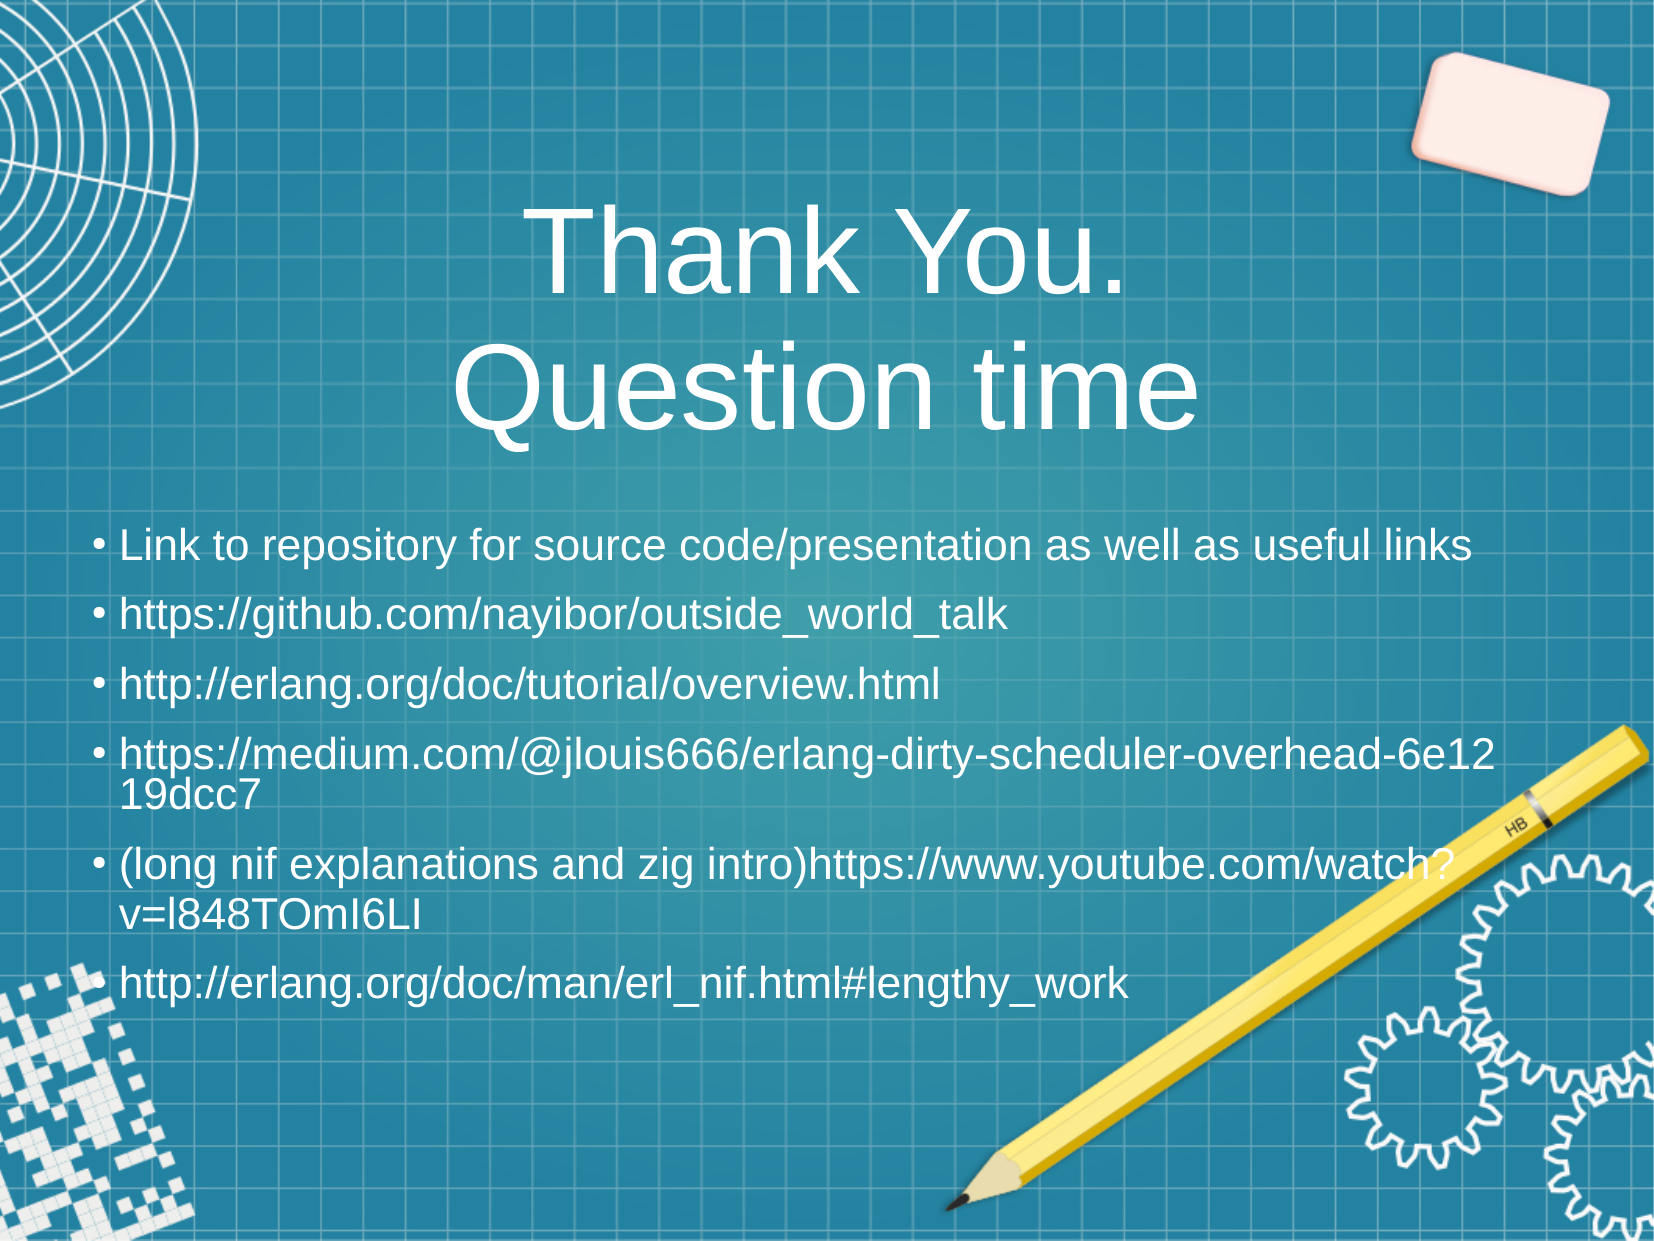

# Thank You. Question time
Link to repository for source code/presentation as well as useful links
https://github.com/nayibor/outside_world_talk
http://erlang.org/doc/tutorial/overview.html
https://medium.com/@jlouis666/erlang-dirty-scheduler-overhead-6e1219dcc7
(long nif explanations and zig intro)https://www.youtube.com/watch?v=l848TOmI6LI
http://erlang.org/doc/man/erl_nif.html#lengthy_work